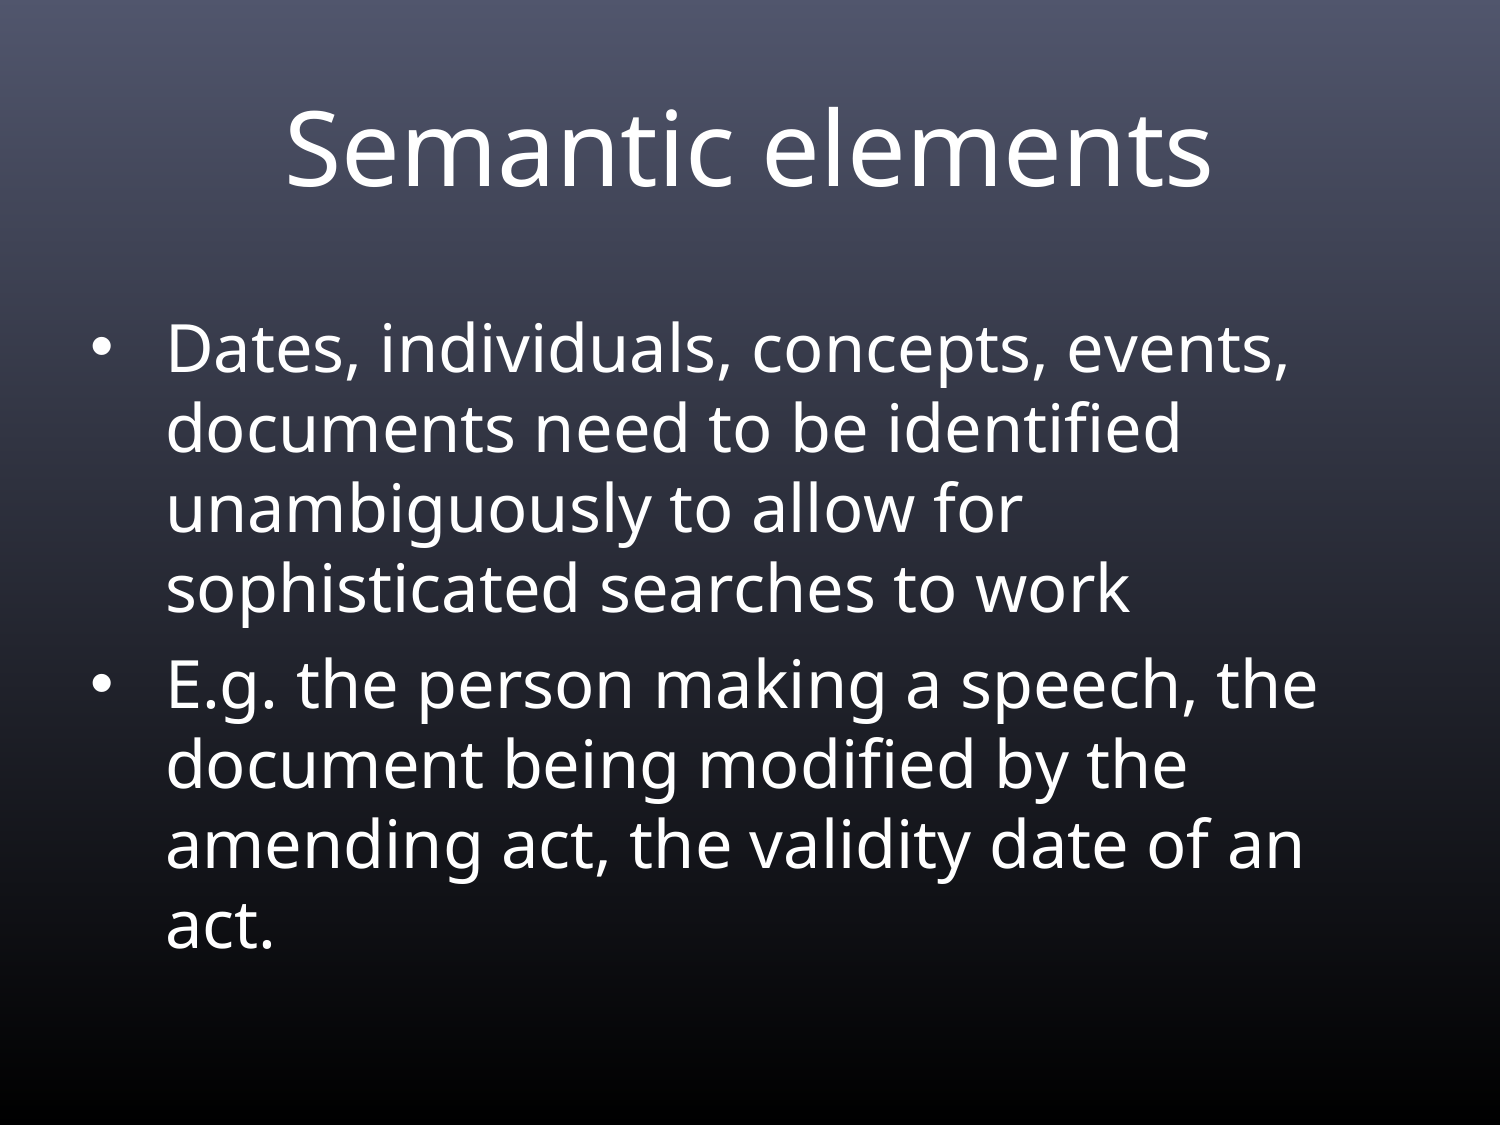

# Semantic elements
Dates, individuals, concepts, events, documents need to be identified unambiguously to allow for sophisticated searches to work
E.g. the person making a speech, the document being modified by the amending act, the validity date of an act.